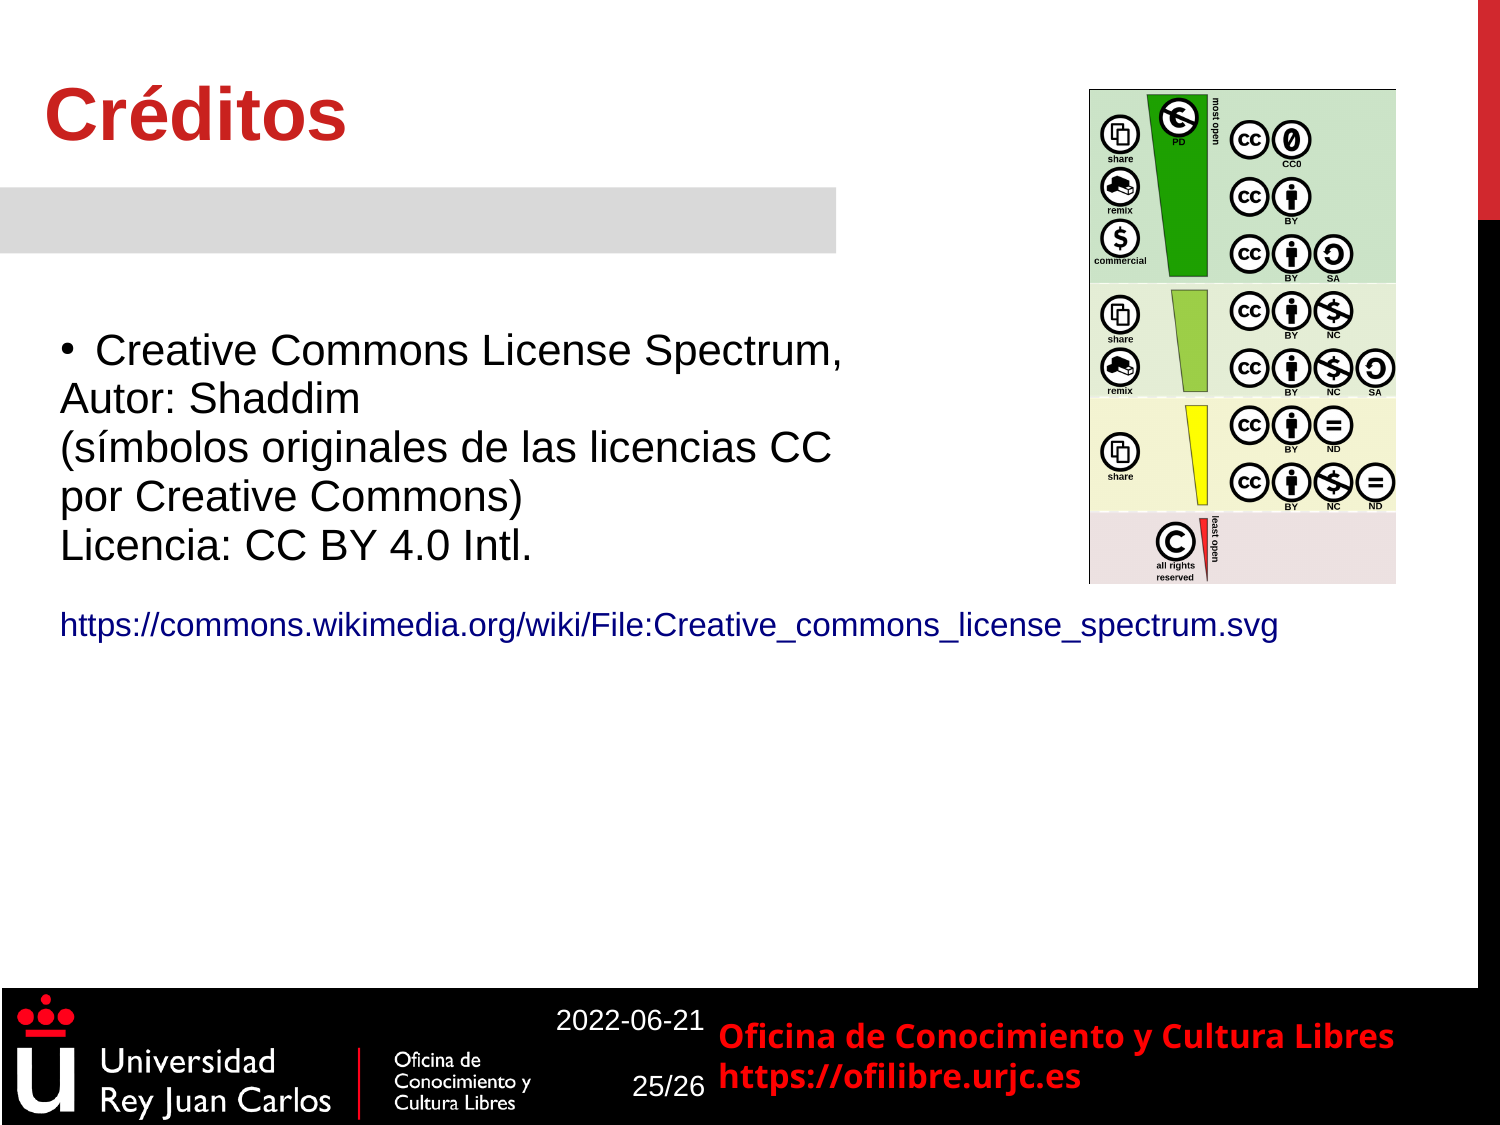

#
Créditos
Creative Commons License Spectrum,
Autor: Shaddim
(símbolos originales de las licencias CC
por Creative Commons)
Licencia: CC BY 4.0 Intl.
https://commons.wikimedia.org/wiki/File:Creative_commons_license_spectrum.svg